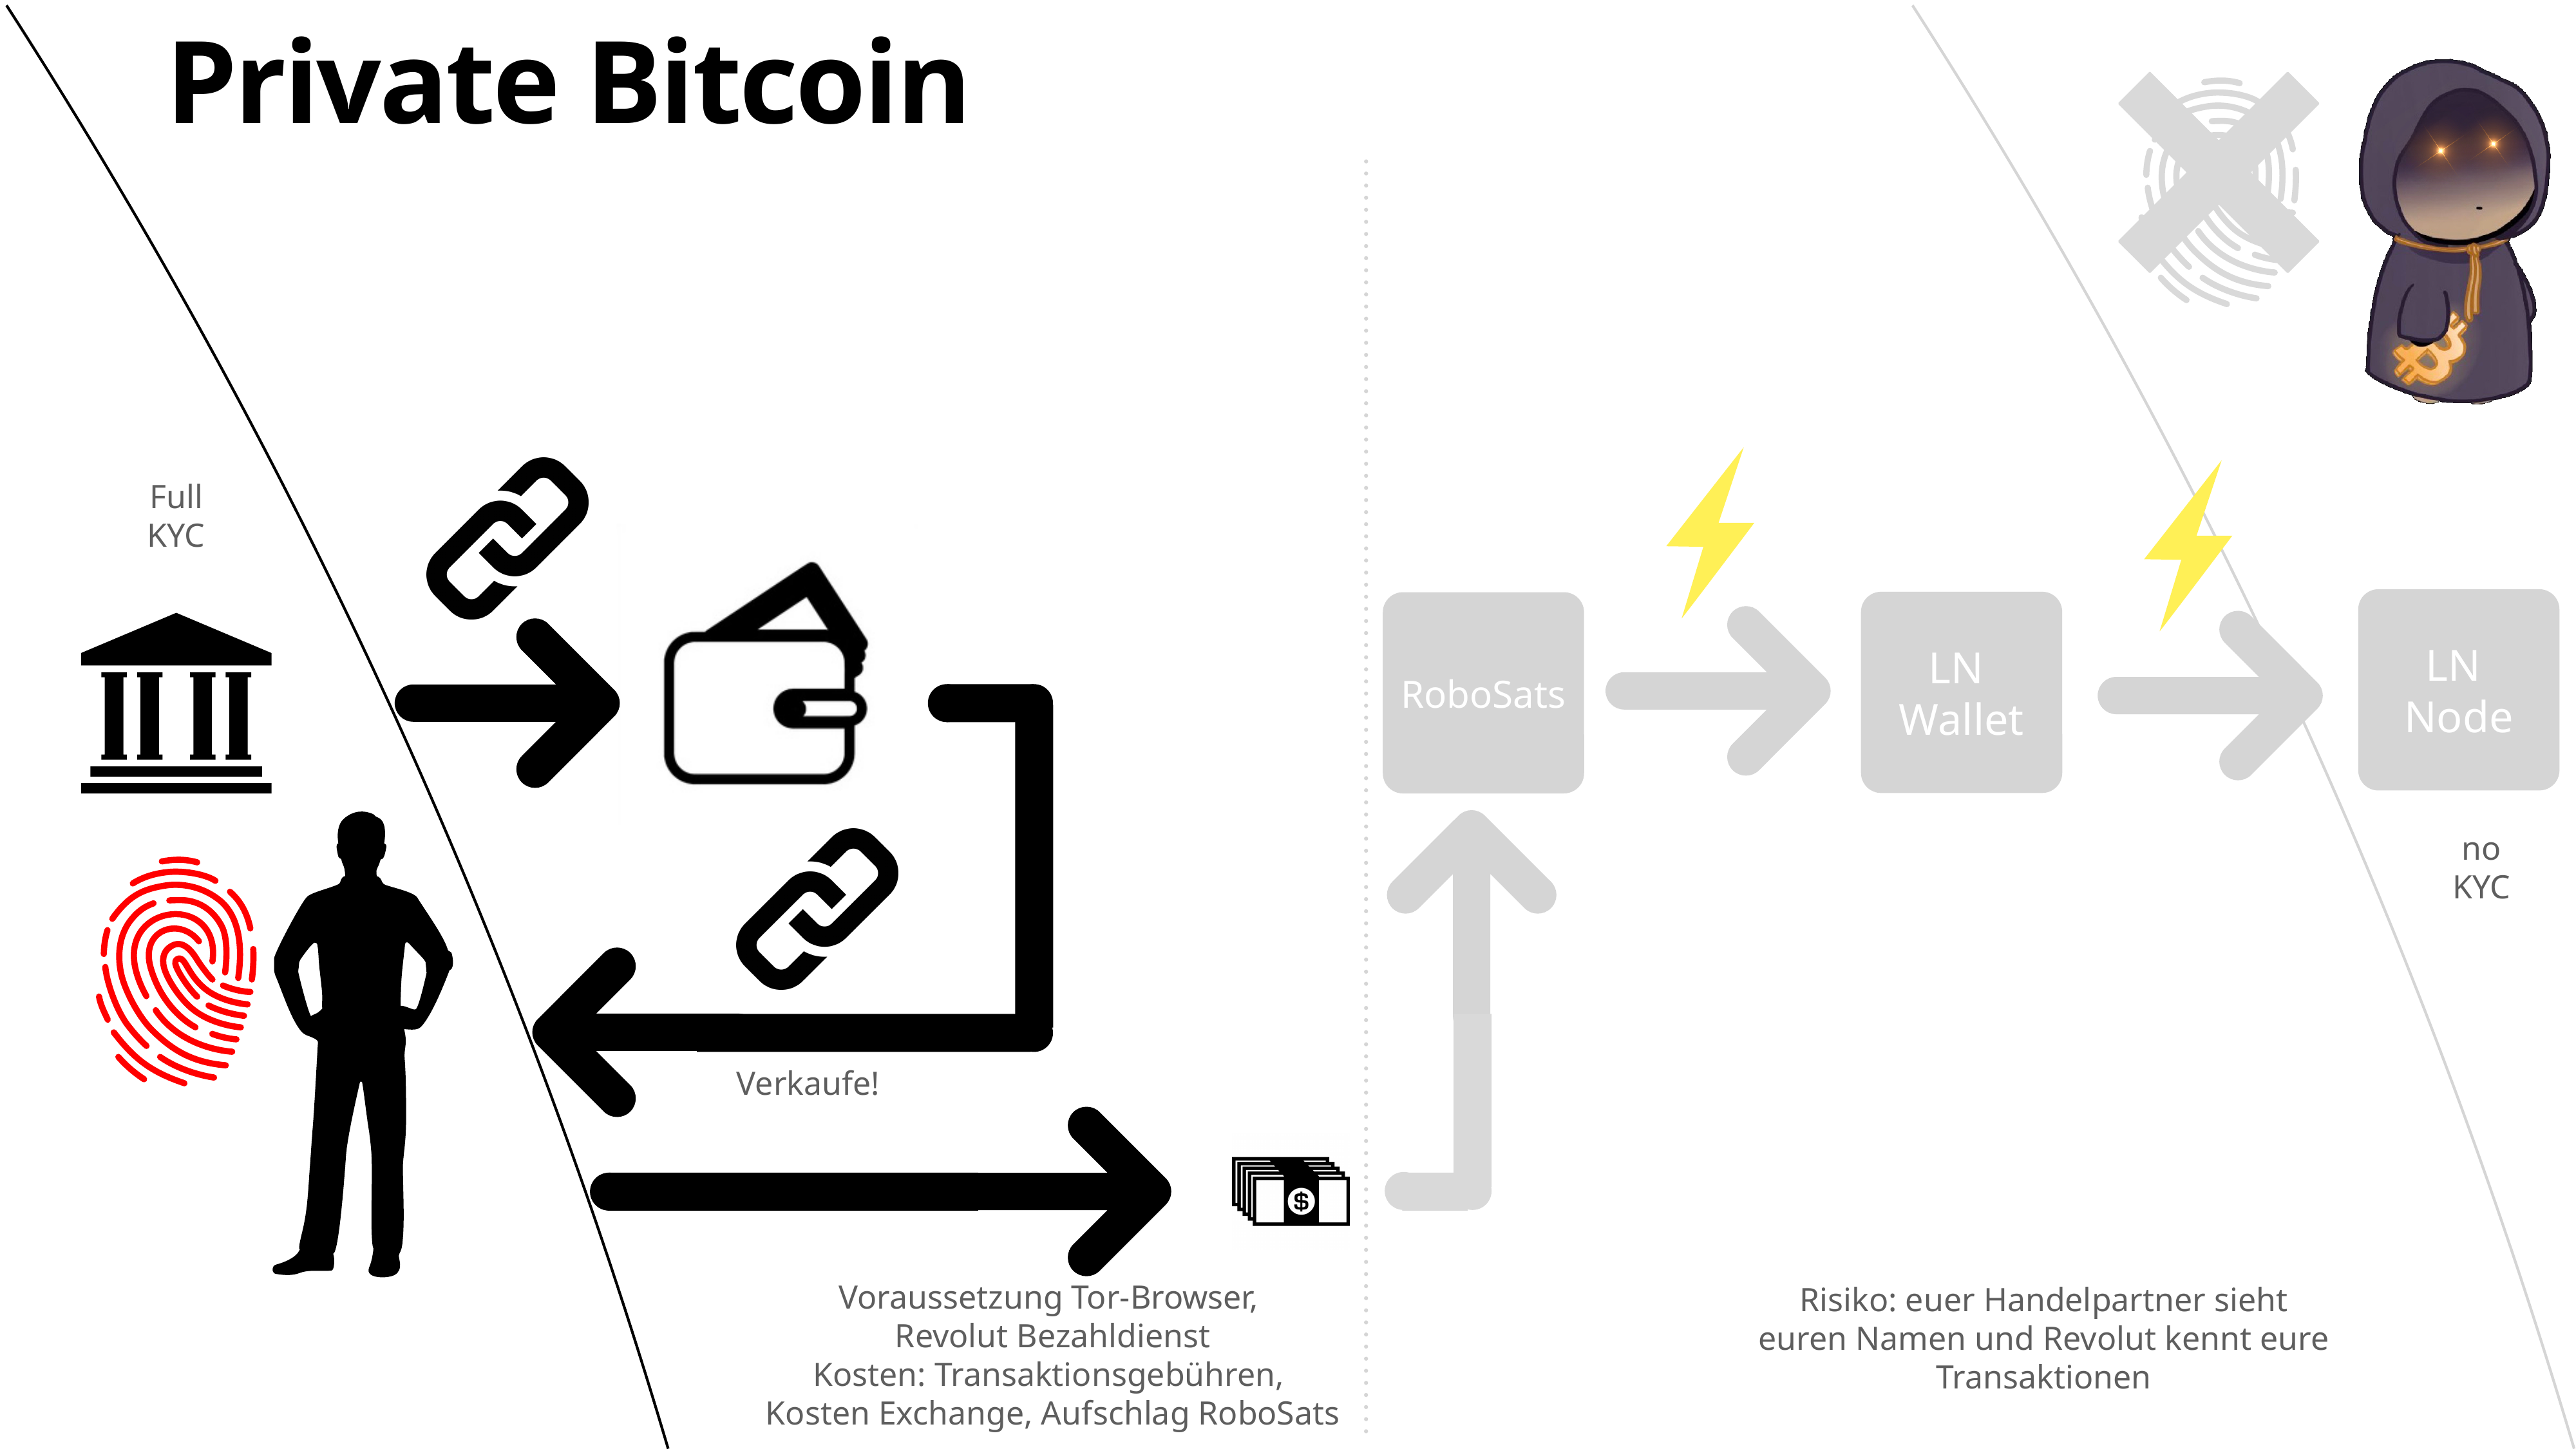

Private Bitcoin
Full
KYC
LN
Node
LN
Wallet
RoboSats
no
KYC
Verkaufe!
Voraussetzung Tor-Browser,
Revolut Bezahldienst
Kosten: Transaktionsgebühren,
Kosten Exchange, Aufschlag RoboSats
Risiko: euer Handelpartner sieht euren Namen und Revolut kennt eure Transaktionen